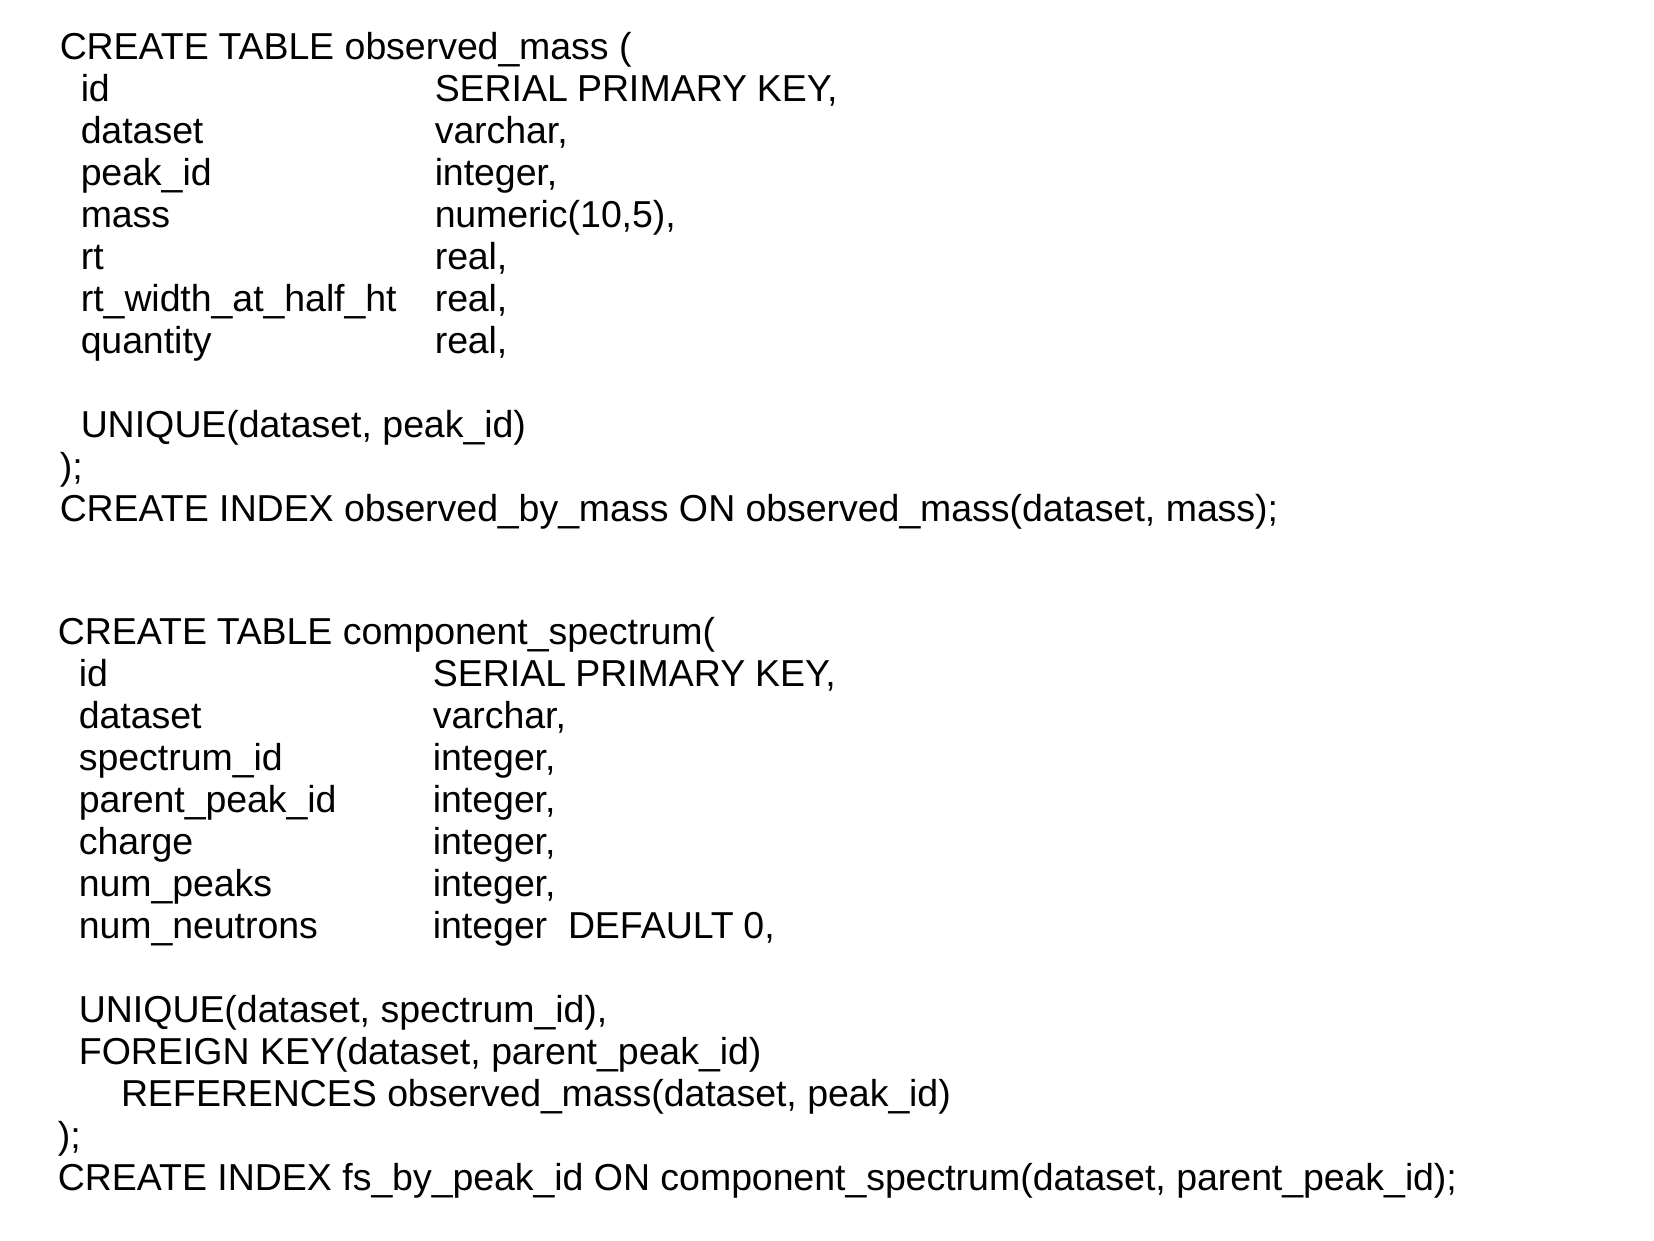

CREATE TABLE observed_mass (
 id					SERIAL PRIMARY KEY,
 dataset				varchar,
 peak_id			integer,
 mass				numeric(10,5),
 rt					real,
 rt_width_at_half_ht	real,
 quantity			real,
 UNIQUE(dataset, peak_id)
);
CREATE INDEX observed_by_mass ON observed_mass(dataset, mass);
CREATE TABLE component_spectrum(
 id					SERIAL PRIMARY KEY,
 dataset				varchar,
 spectrum_id			integer,
 parent_peak_id		integer,
 charge				integer,
 num_peaks			integer,
 num_neutrons		integer DEFAULT 0,
 UNIQUE(dataset, spectrum_id),
 FOREIGN KEY(dataset, parent_peak_id)
 REFERENCES observed_mass(dataset, peak_id)
);
CREATE INDEX fs_by_peak_id ON component_spectrum(dataset, parent_peak_id);